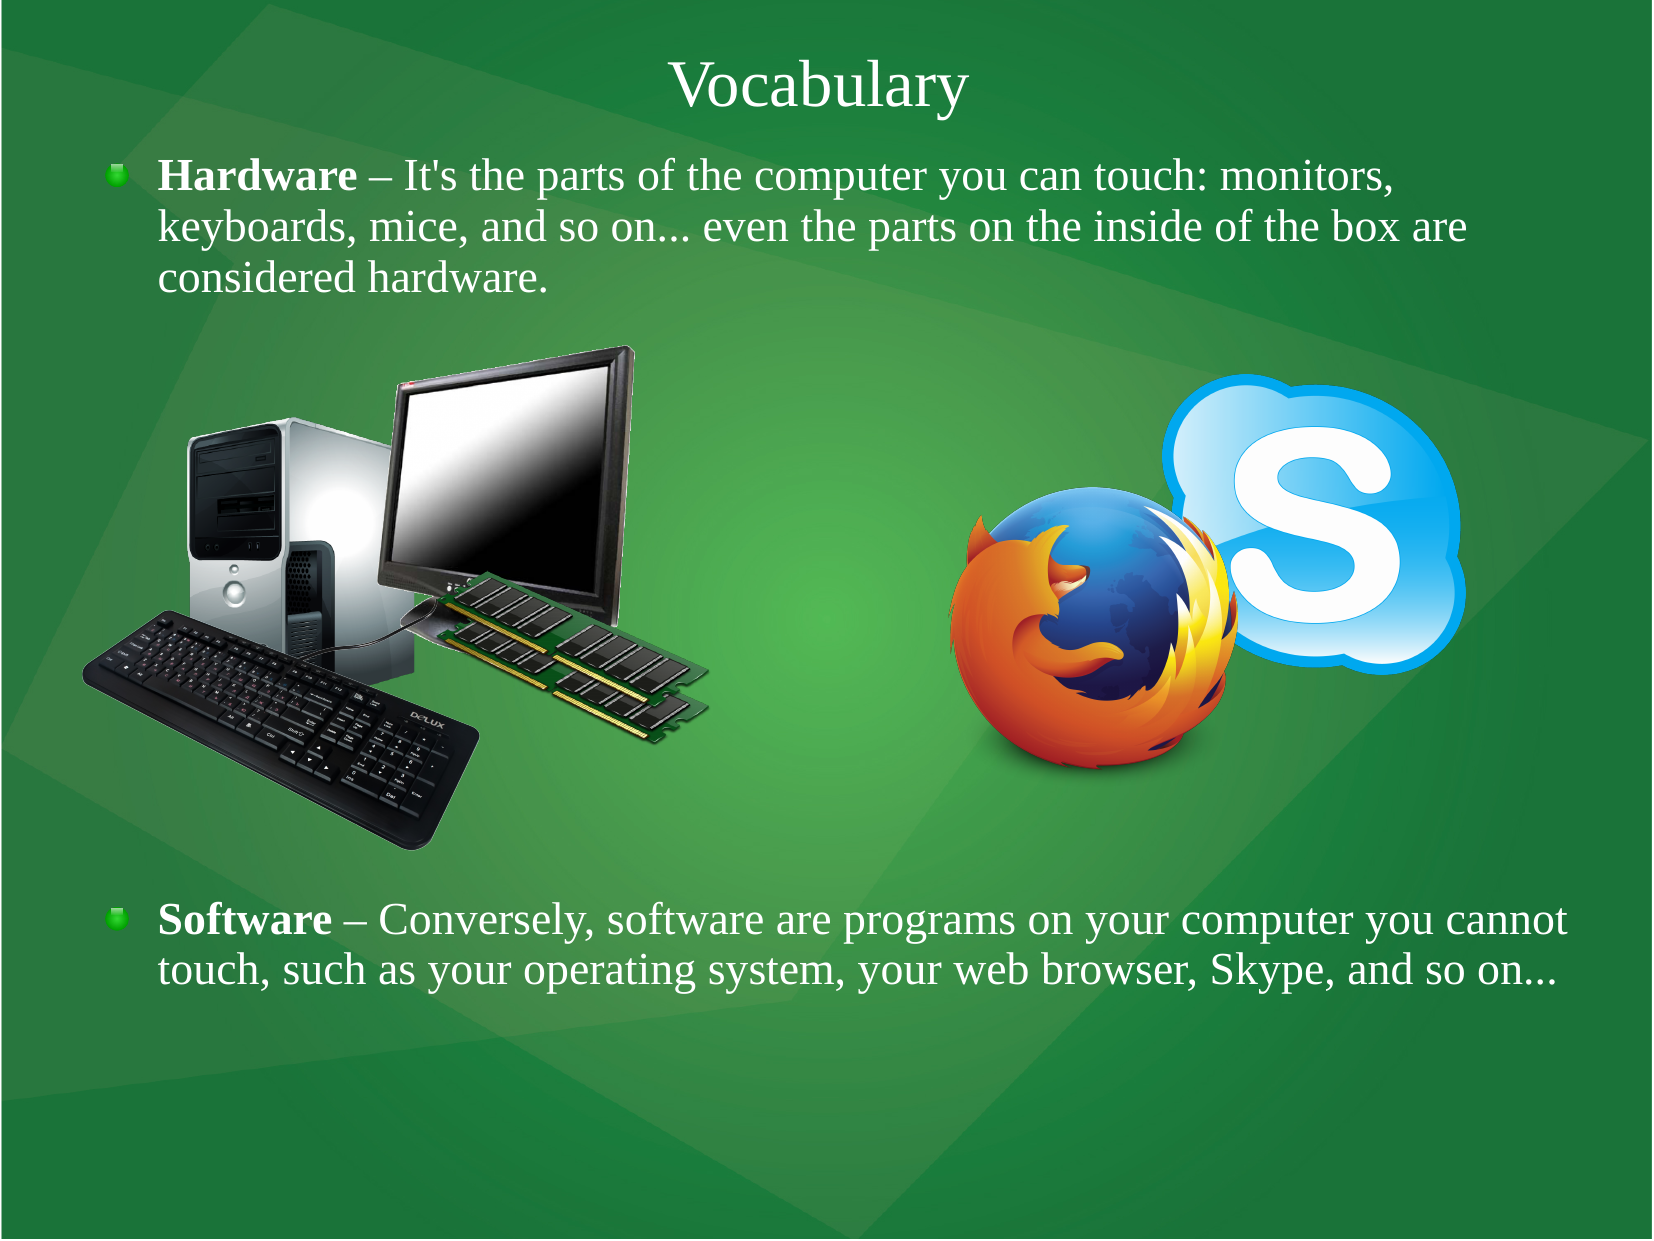

# Vocabulary
Hardware – It's the parts of the computer you can touch: monitors, keyboards, mice, and so on... even the parts on the inside of the box are considered hardware.
Software – Conversely, software are programs on your computer you cannot touch, such as your operating system, your web browser, Skype, and so on...